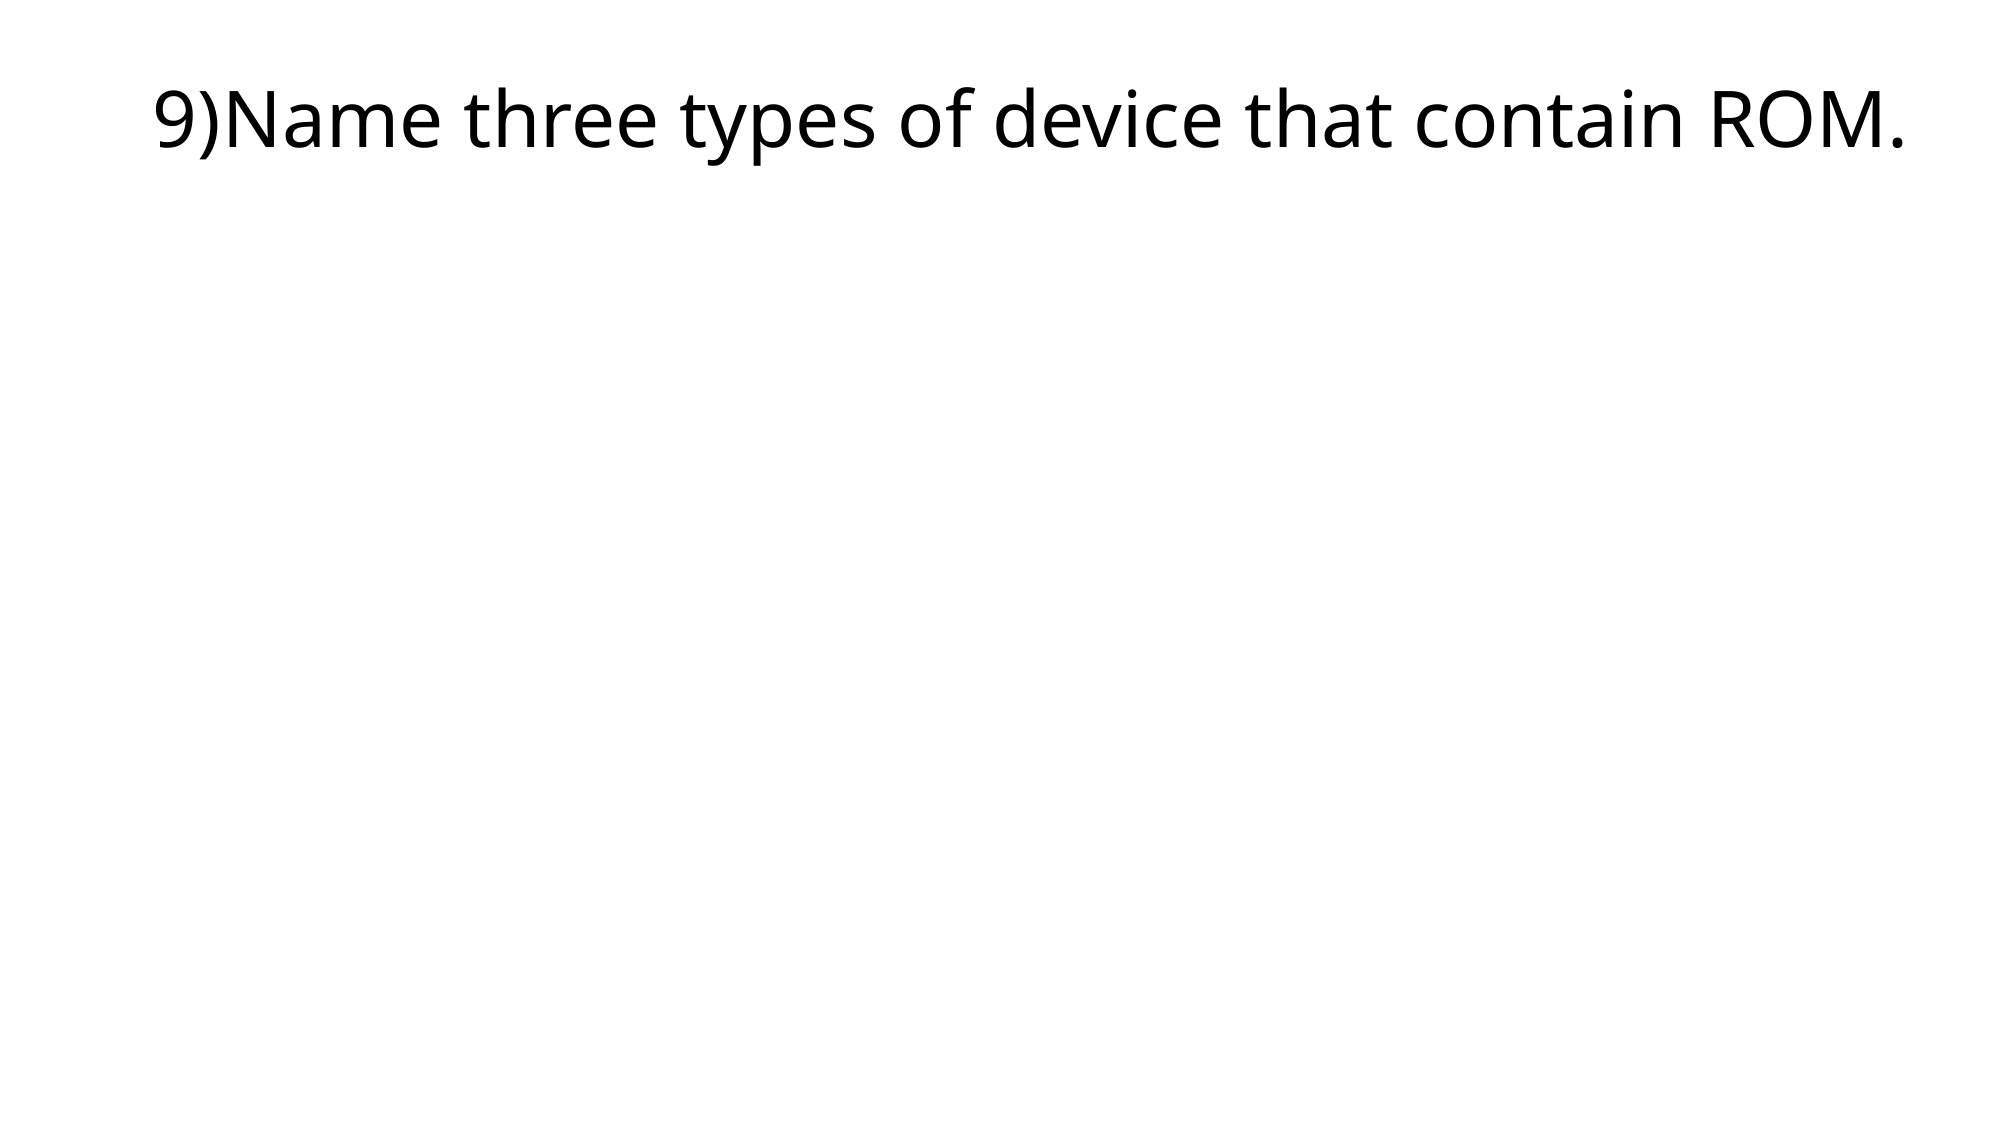

# 9)	Name three types of device that contain ROM.